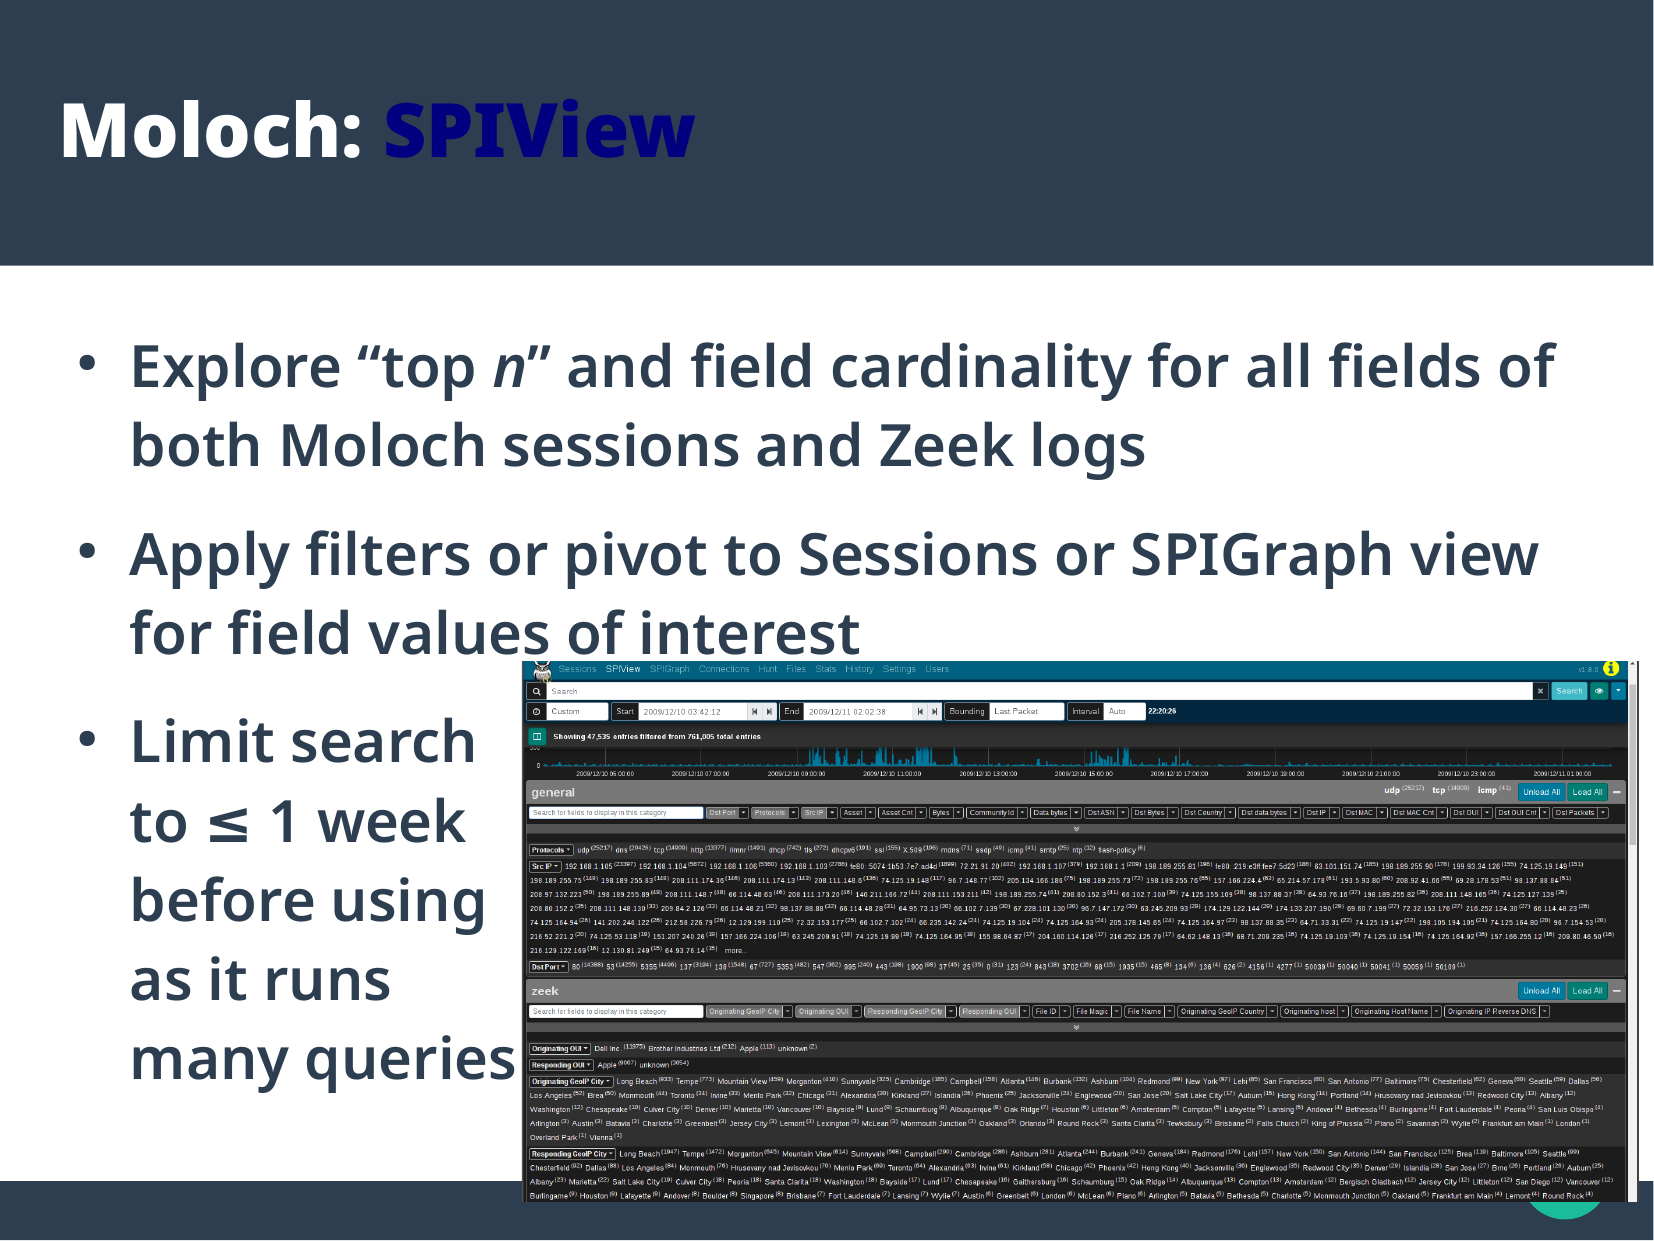

# Moloch: SPIView
Explore “top n” and field cardinality for all fields of both Moloch sessions and Zeek logs
Apply filters or pivot to Sessions or SPIGraph view for field values of interest
Limit search
to ≤ 1 week
before using
as it runs
many queries
23